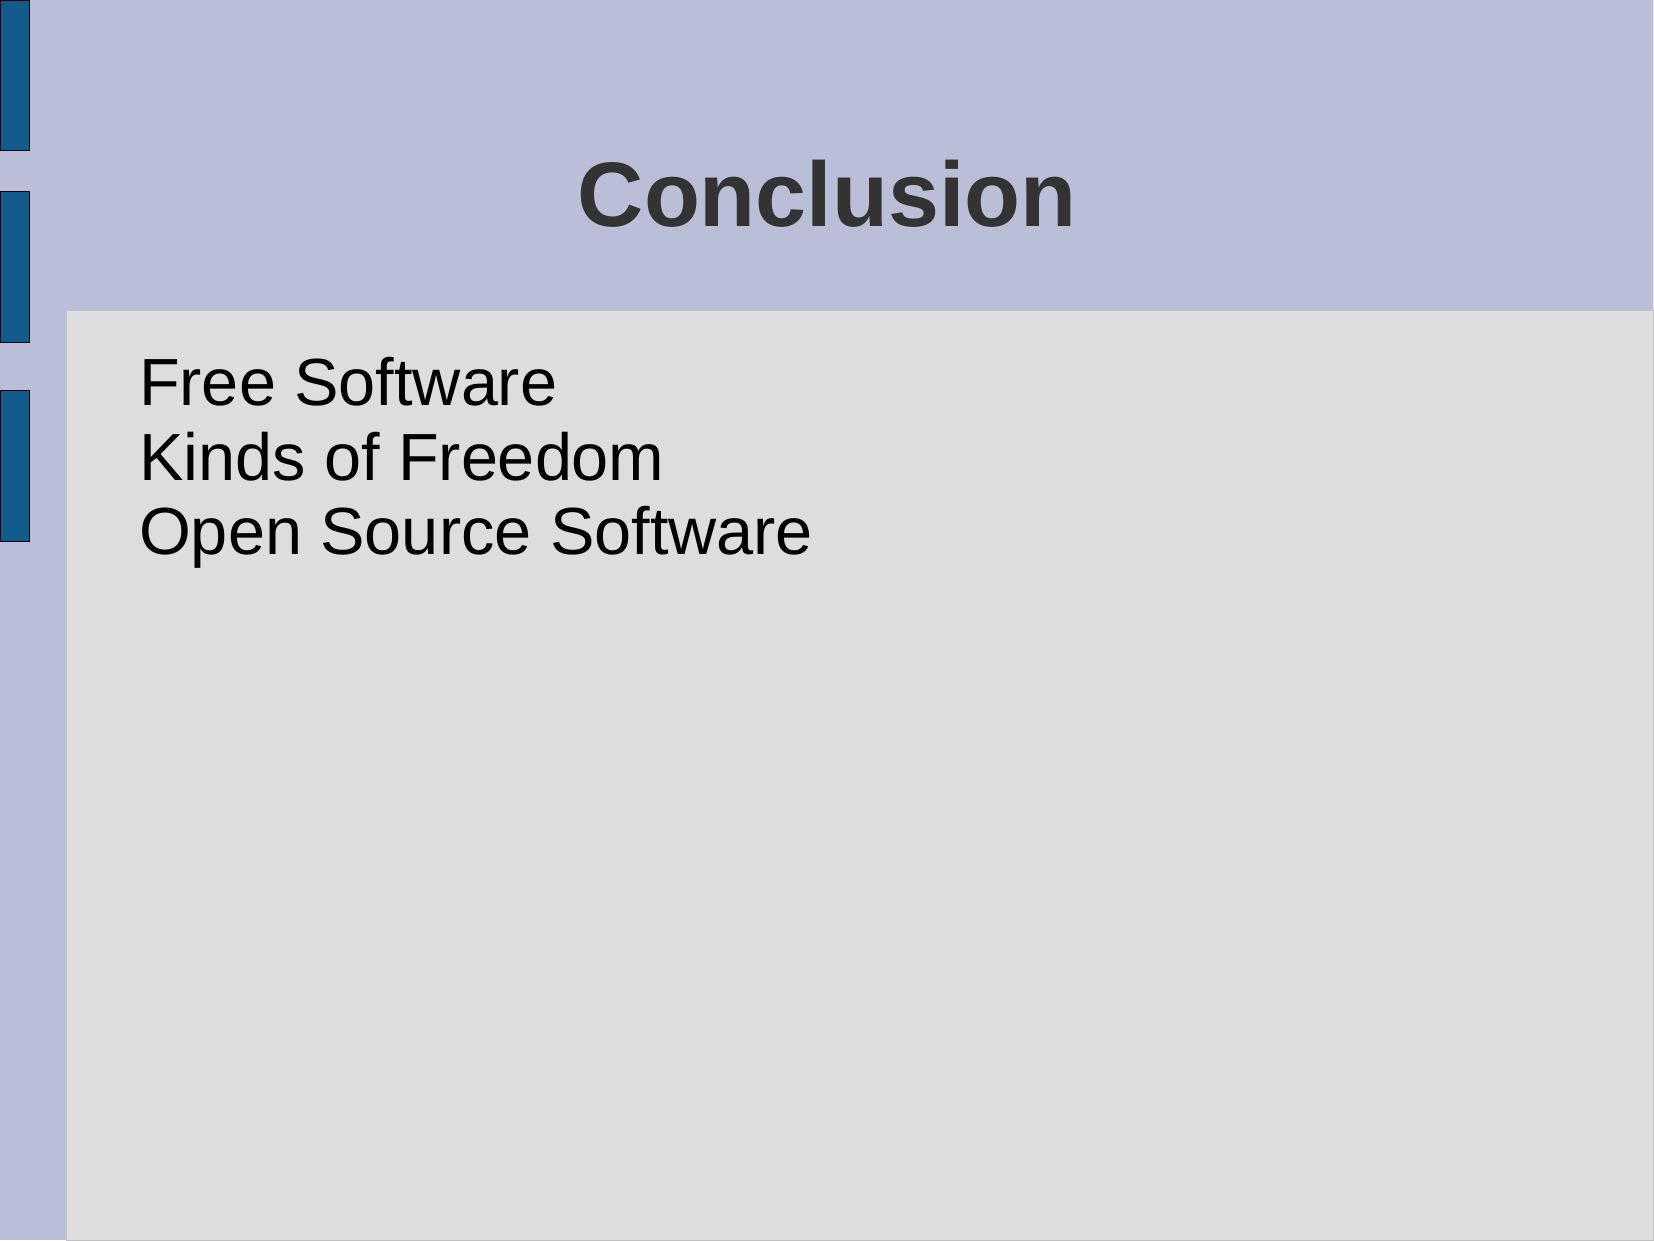

# Conclusion
Free Software
Kinds of Freedom
Open Source Software